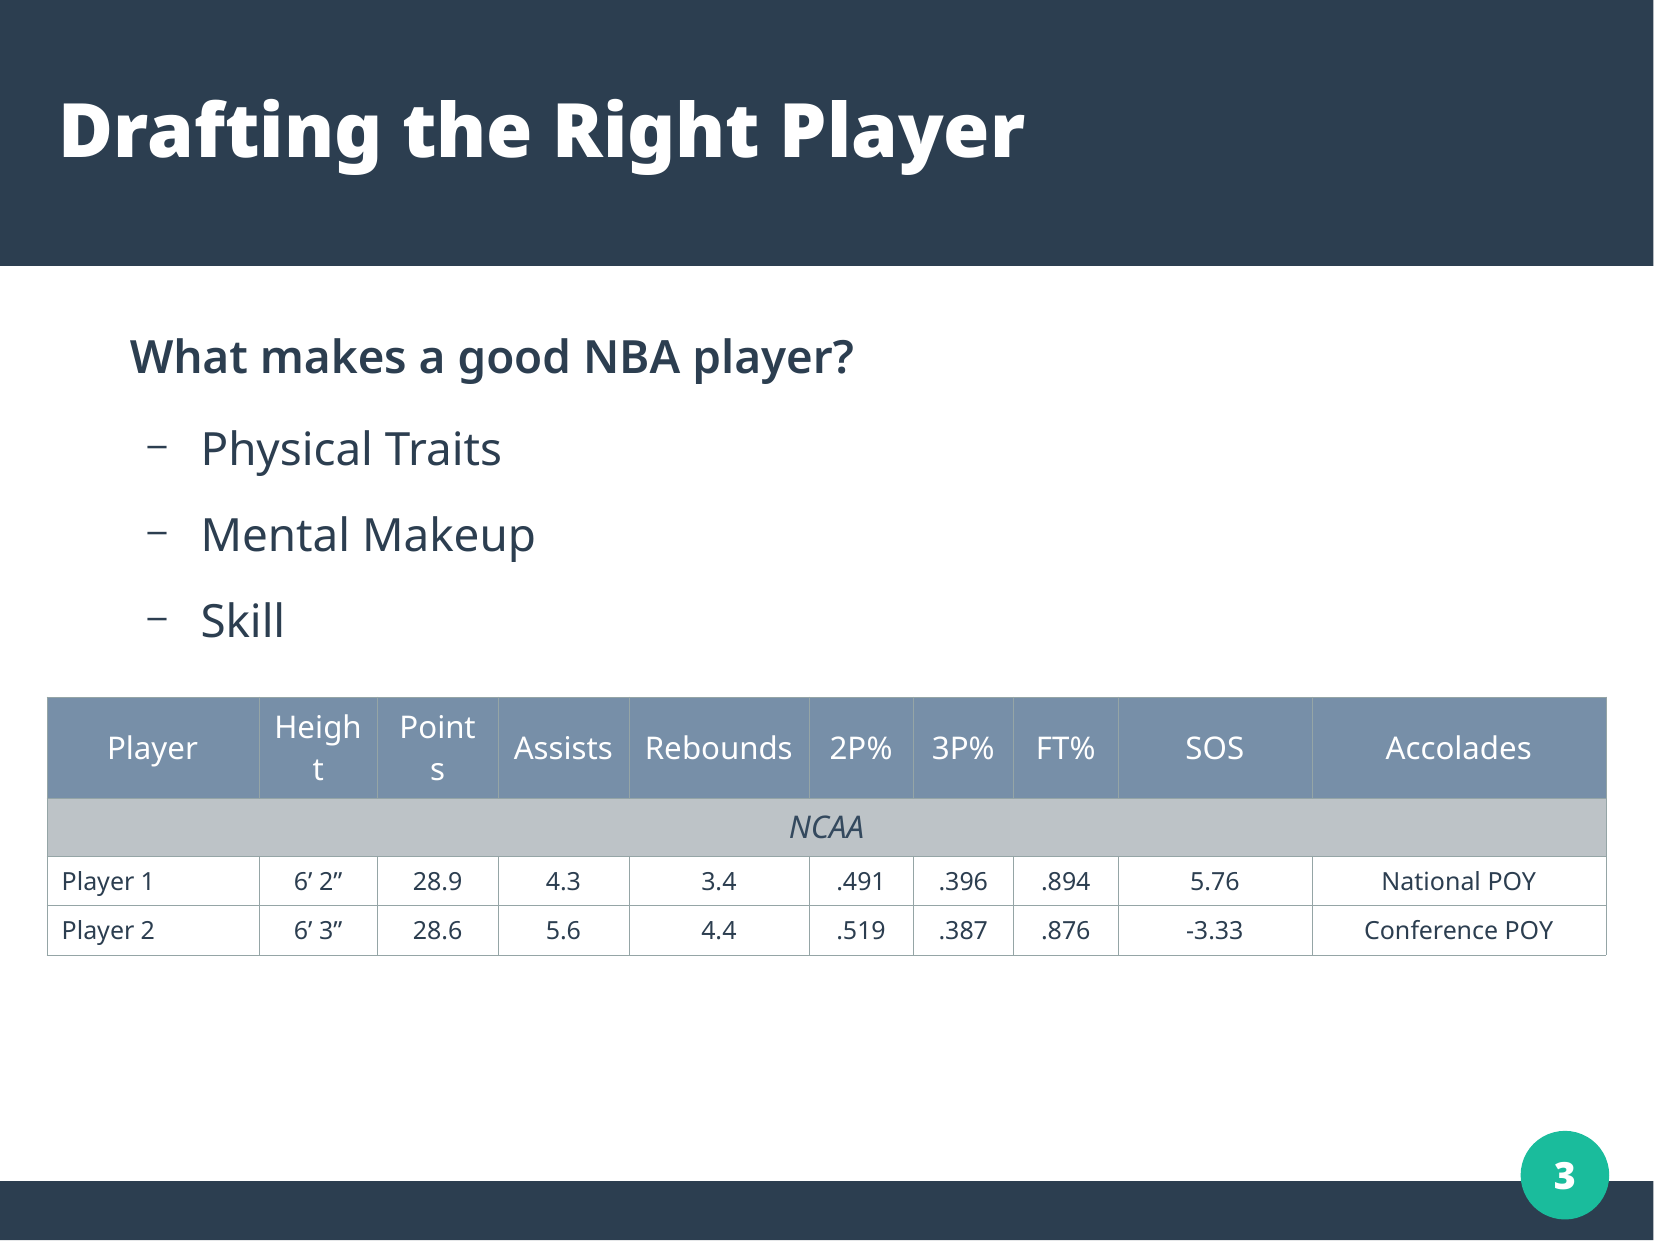

# Drafting the Right Player
What makes a good NBA player?
Physical Traits
Mental Makeup
Skill
| Player | Height | Points | Assists | Rebounds | 2P% | 3P% | FT% | SOS | Accolades |
| --- | --- | --- | --- | --- | --- | --- | --- | --- | --- |
| NCAA | | | | | | | | | |
| Player 1 | 6’ 2” | 28.9 | 4.3 | 3.4 | .491 | .396 | .894 | 5.76 | National POY |
| Player 2 | 6’ 3” | 28.6 | 5.6 | 4.4 | .519 | .387 | .876 | -3.33 | Conference POY |
3